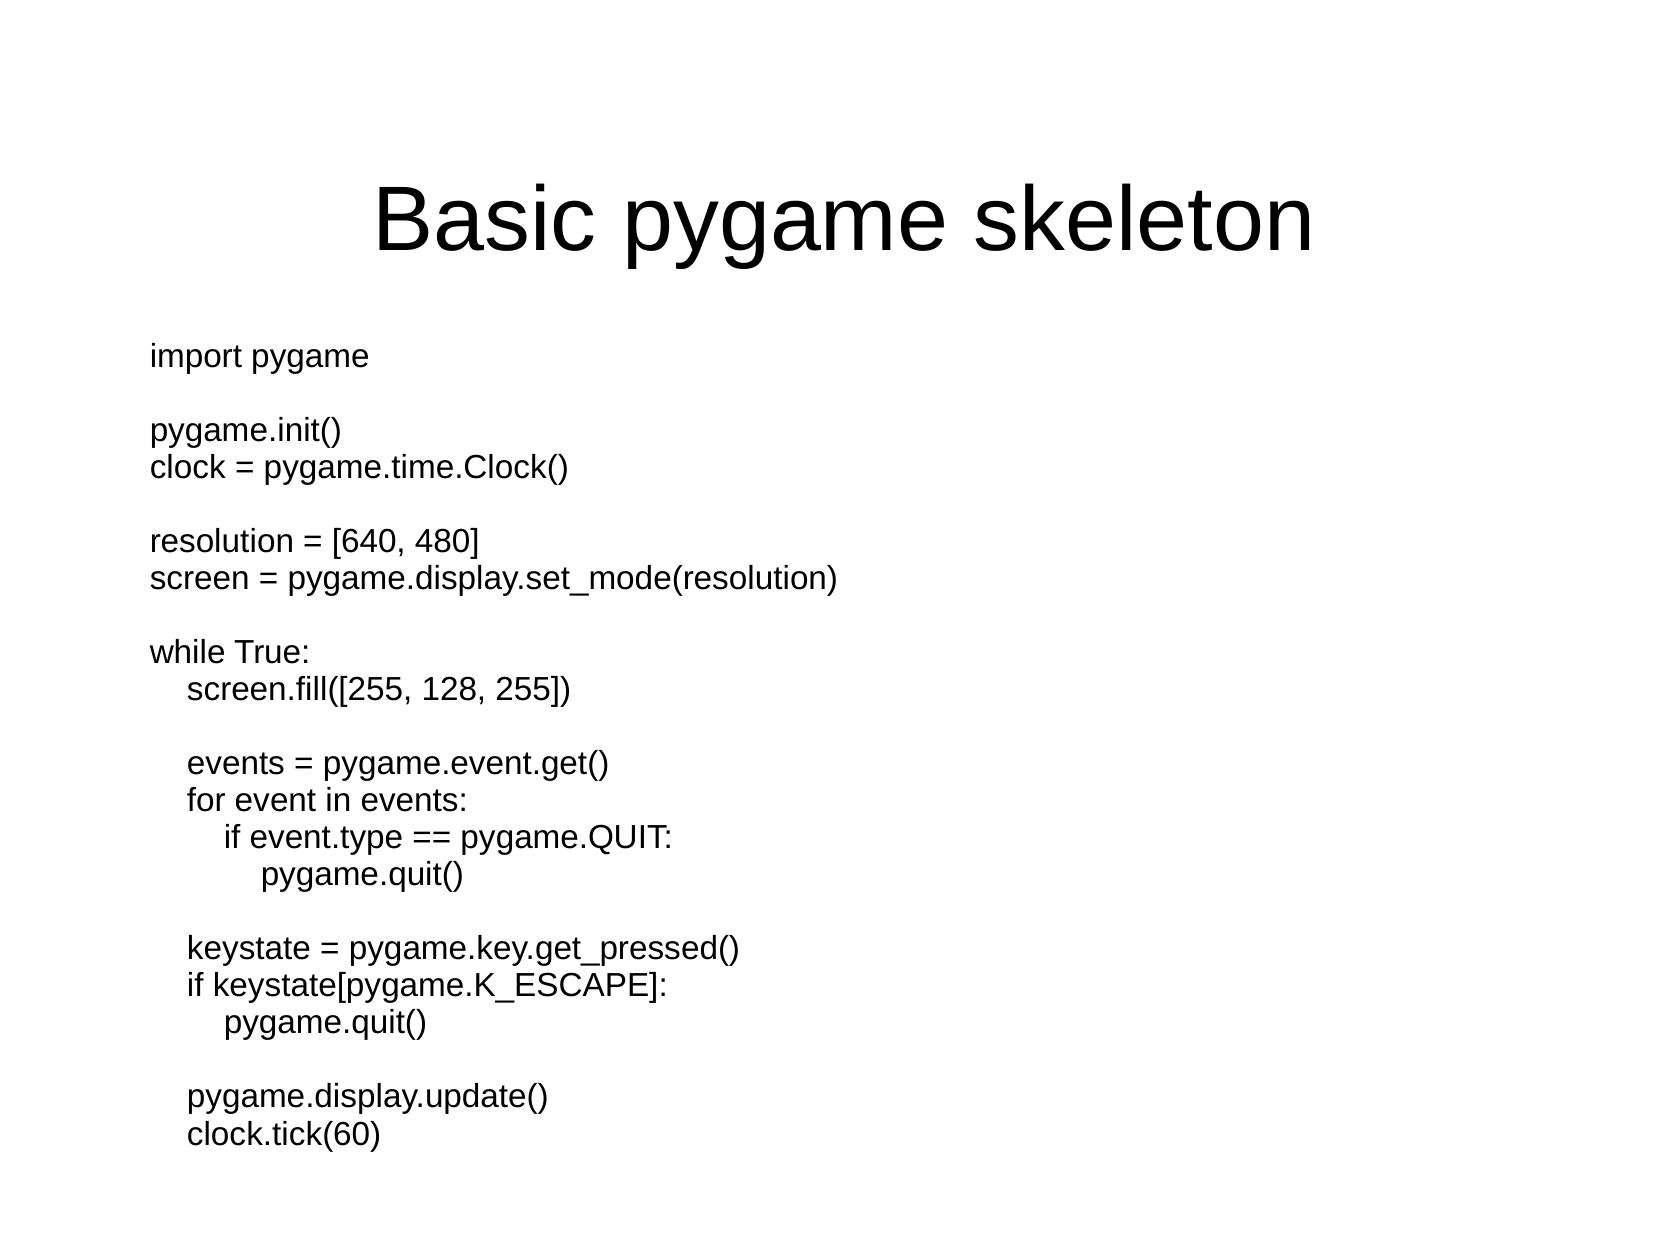

# Basic pygame skeleton
import pygame
pygame.init()
clock = pygame.time.Clock()
resolution = [640, 480]
screen = pygame.display.set_mode(resolution)
while True:
 screen.fill([255, 128, 255])
 events = pygame.event.get()
 for event in events:
 if event.type == pygame.QUIT:
 pygame.quit()
 keystate = pygame.key.get_pressed()
 if keystate[pygame.K_ESCAPE]:
 pygame.quit()
 pygame.display.update()
 clock.tick(60)